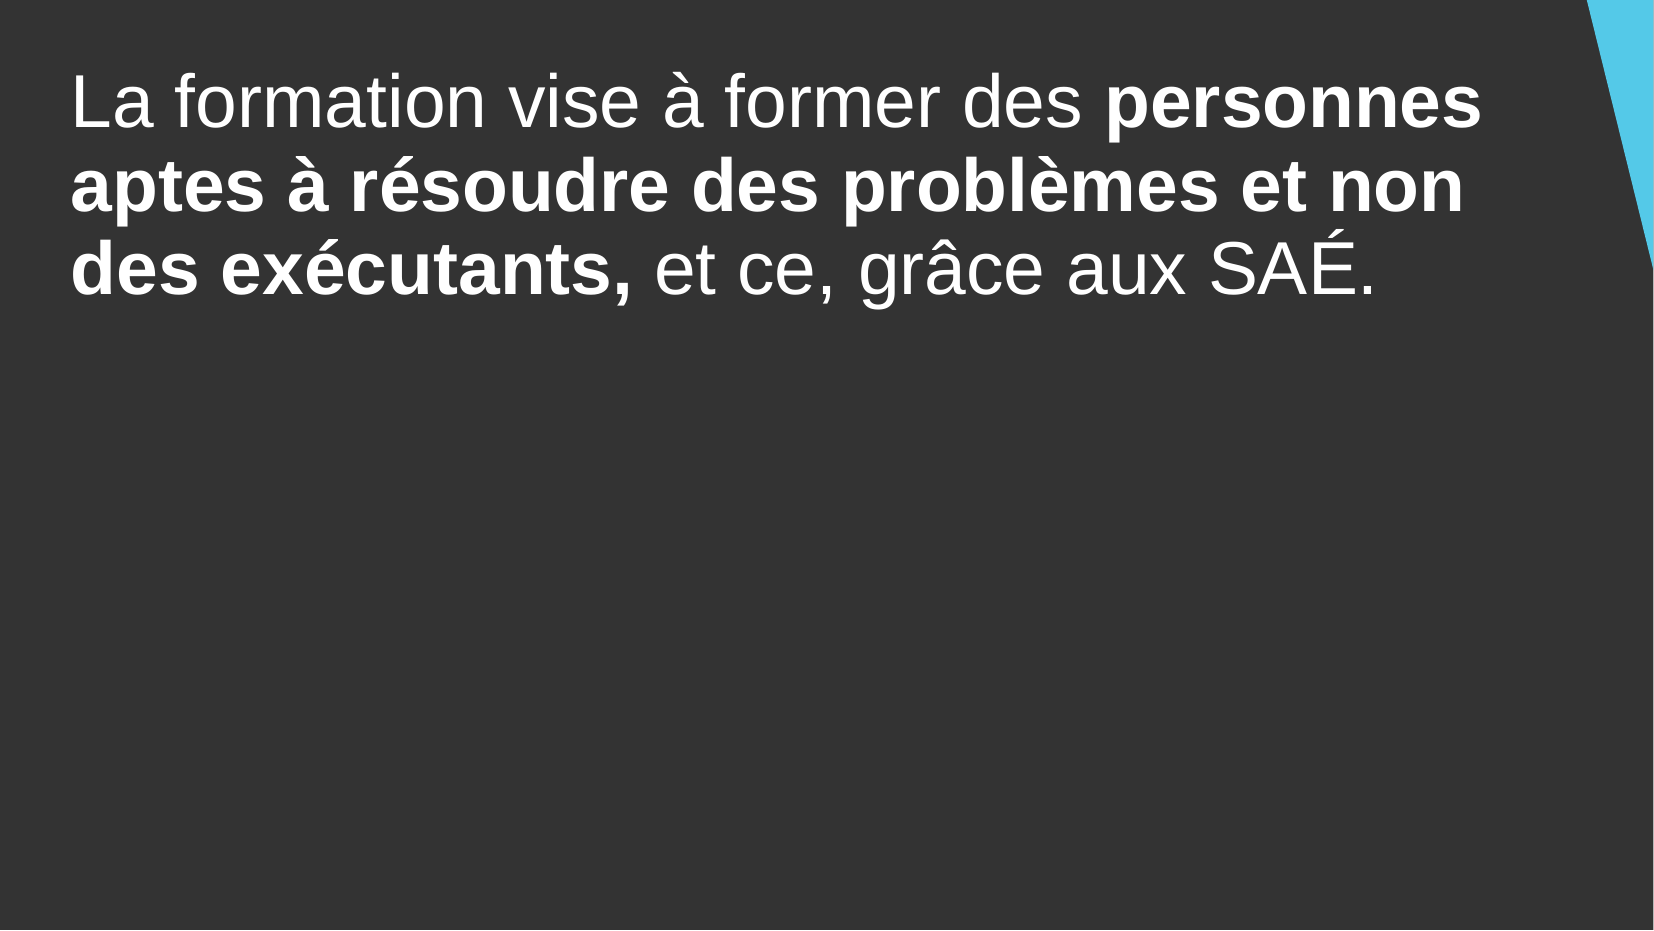

# La formation vise à former des personnes aptes à résoudre des problèmes et non des exécutants, et ce, grâce aux SAÉ.